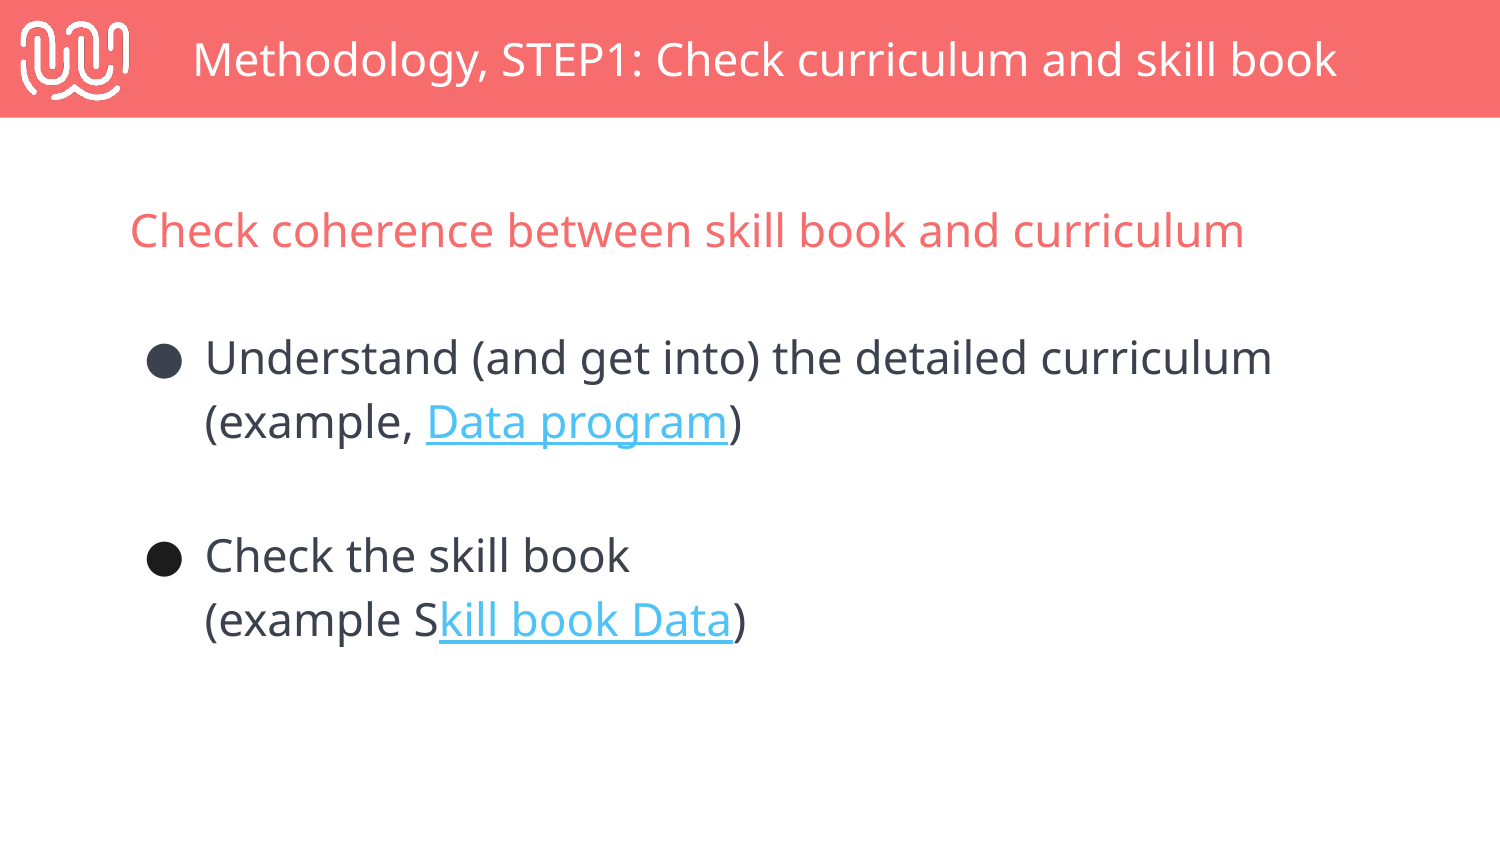

# Methodology, STEP1: Check curriculum and skill book
Check coherence between skill book and curriculum
Understand (and get into) the detailed curriculum
(example, Data program)
Check the skill book
(example Skill book Data)